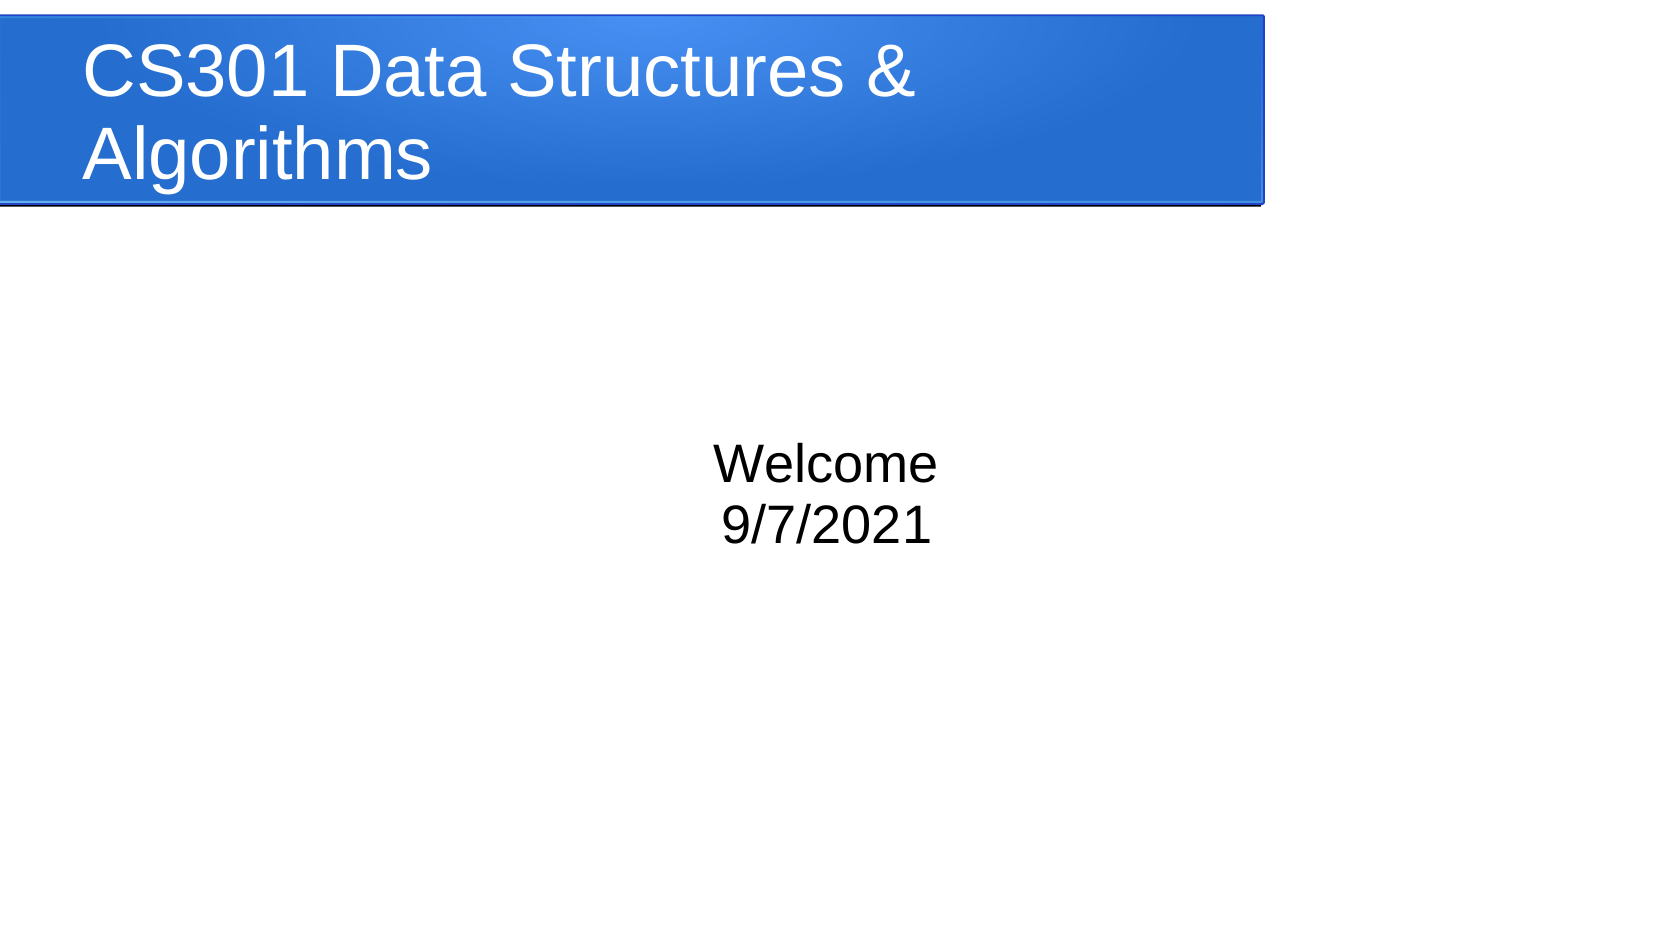

# CS301 Data Structures & Algorithms
Welcome
9/7/2021